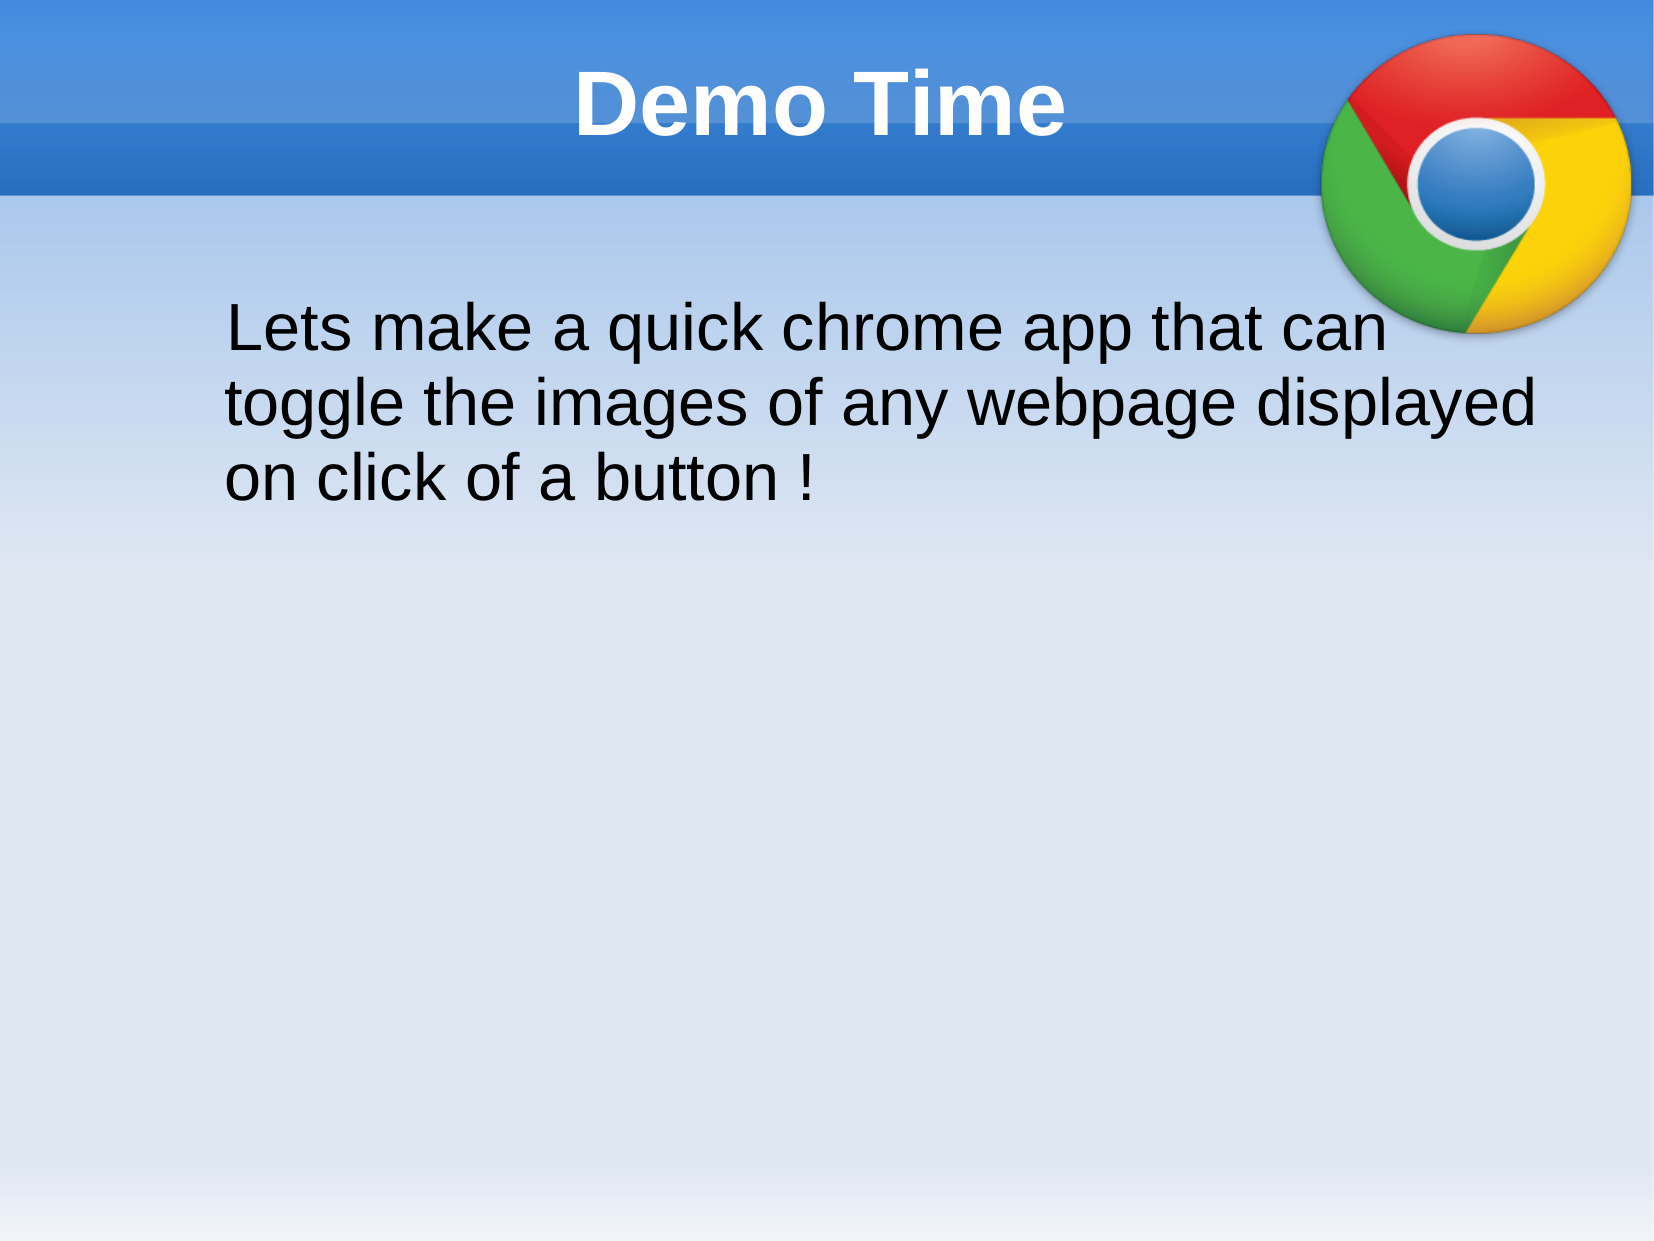

# Demo Time
 Lets make a quick chrome app that can toggle the images of any webpage displayed on click of a button !